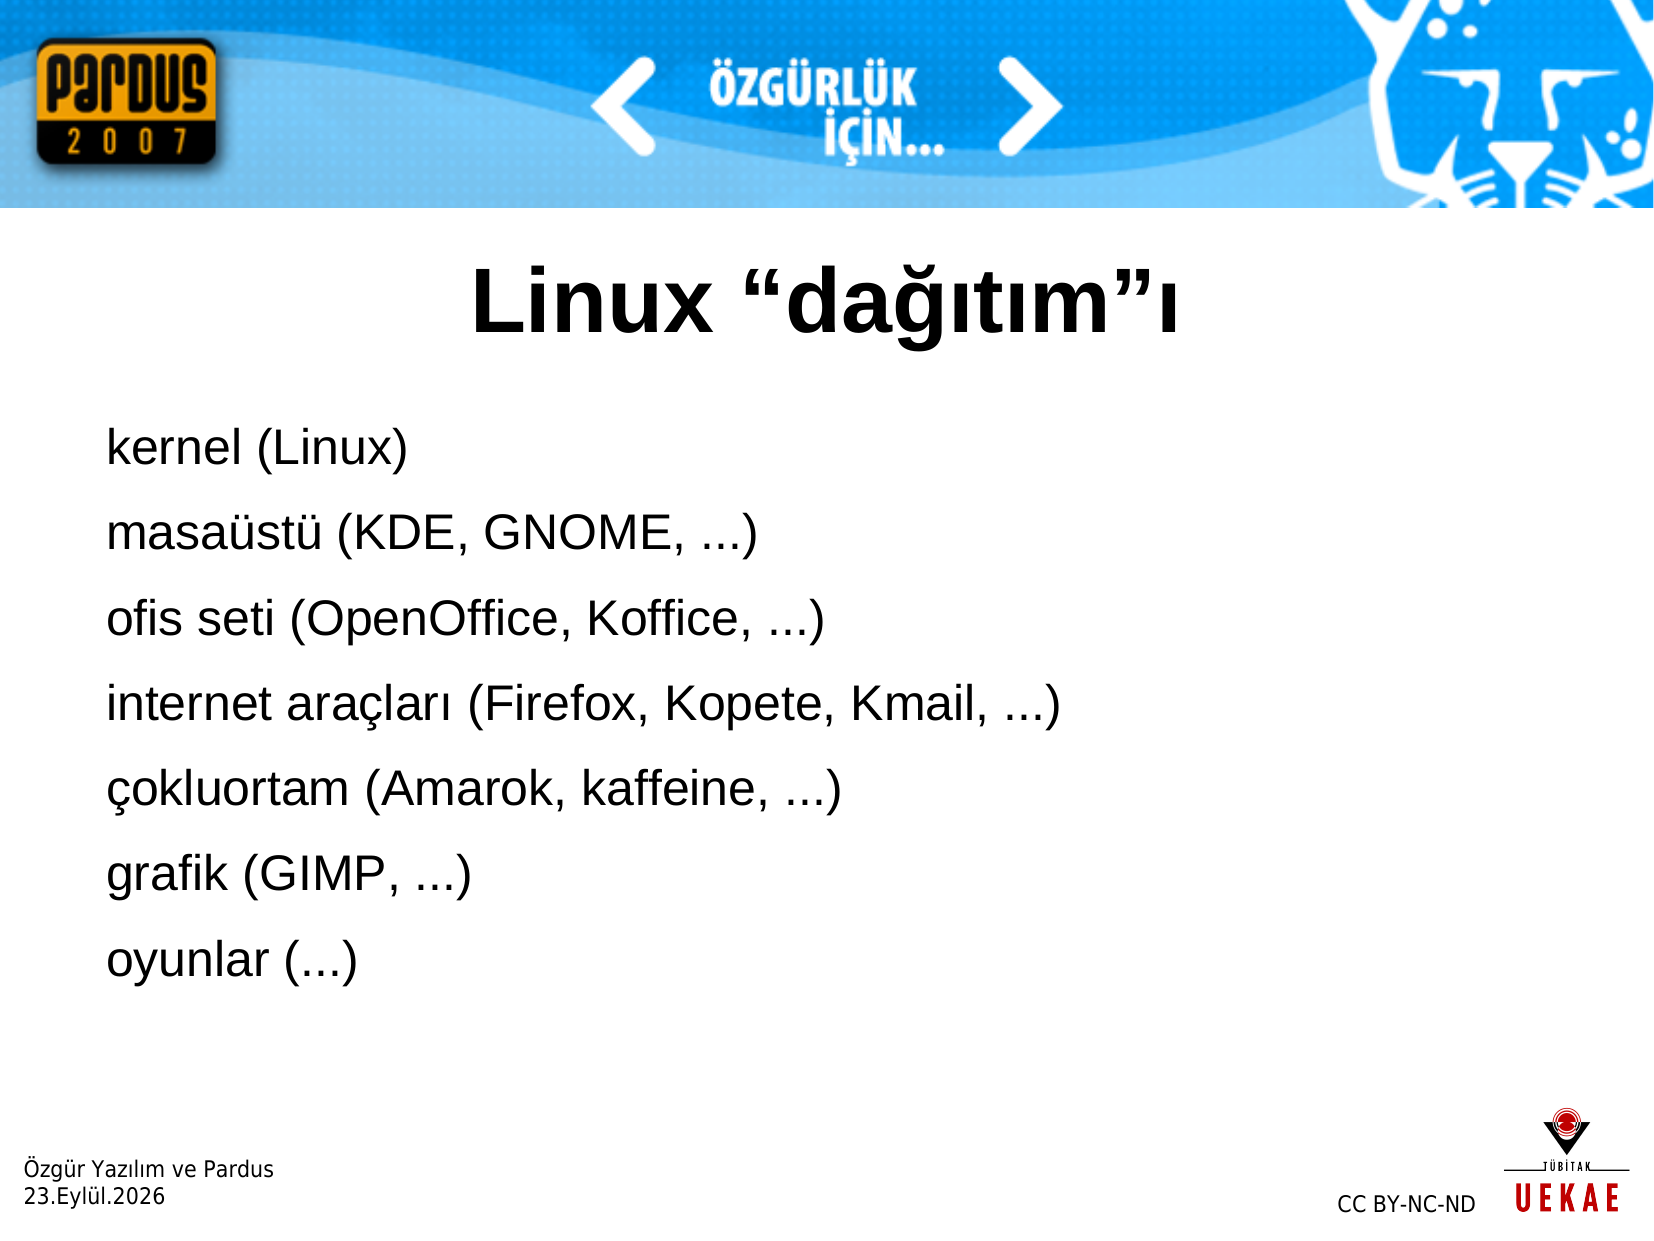

# Linux “dağıtım”ı
kernel (Linux)
masaüstü (KDE, GNOME, ...)
ofis seti (OpenOffice, Koffice, ...)
internet araçları (Firefox, Kopete, Kmail, ...)
çokluortam (Amarok, kaffeine, ...)
grafik (GIMP, ...)
oyunlar (...)